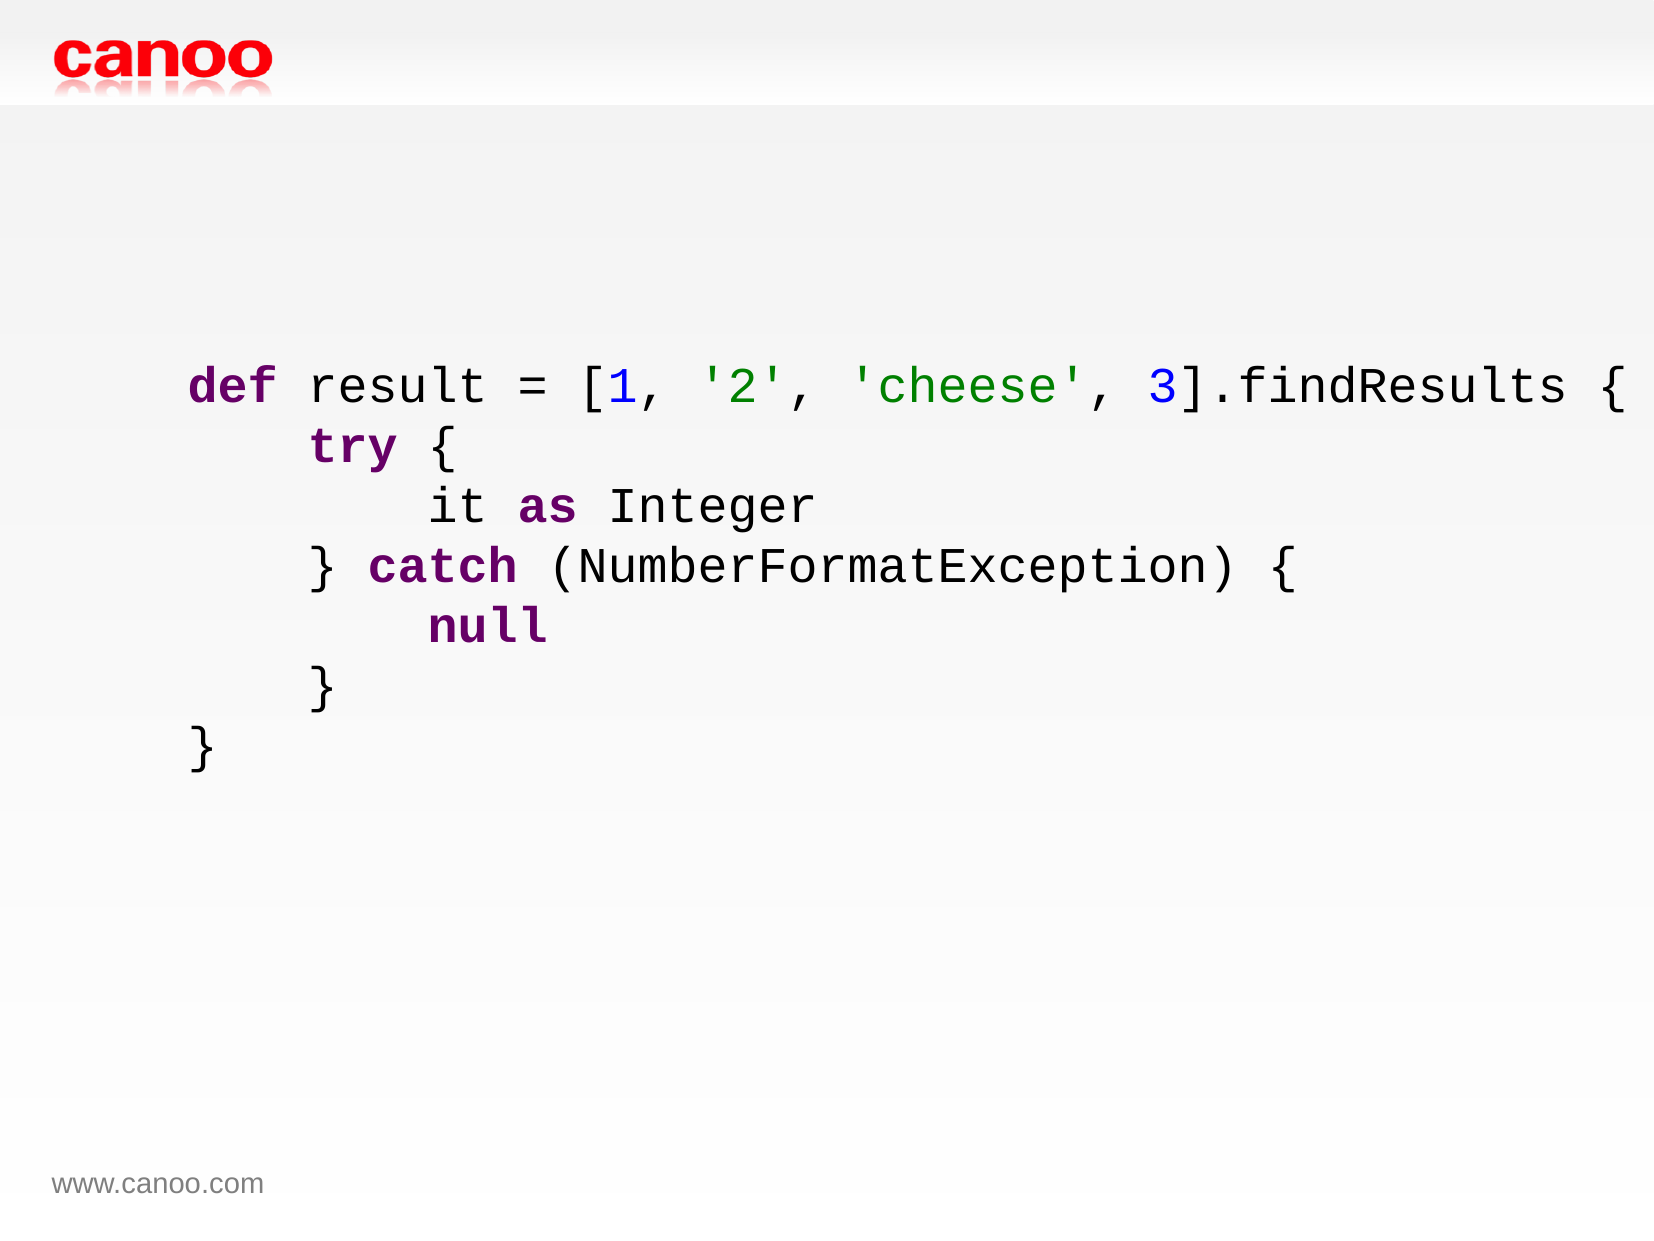

def result = [1, '2', 'cheese', 3].findResults {
 try {
 it as Integer
 } catch (NumberFormatException) {
 null
 }
}